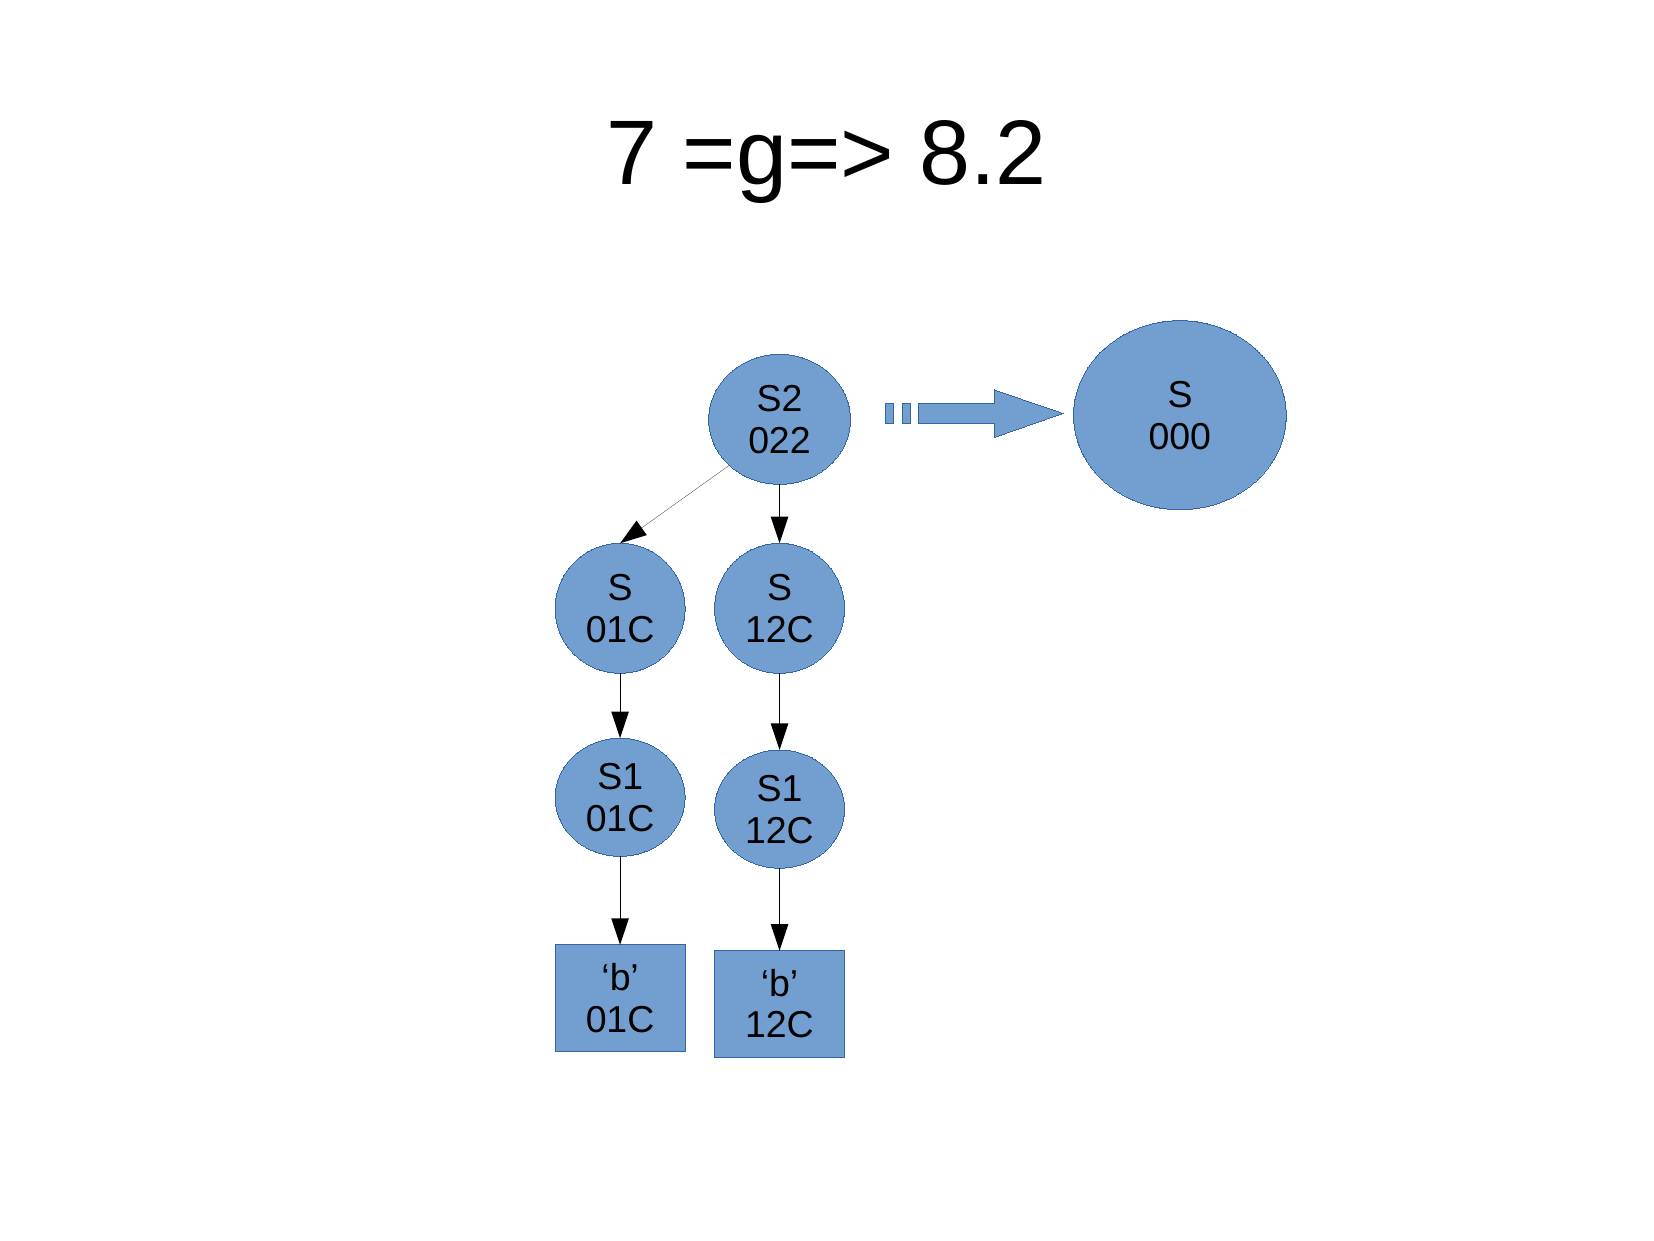

# 7 =g=> 8.2
S
000
S2
022
S
01C
S
12C
S1
01C
S1
12C
‘b’
01C
‘b’
12C